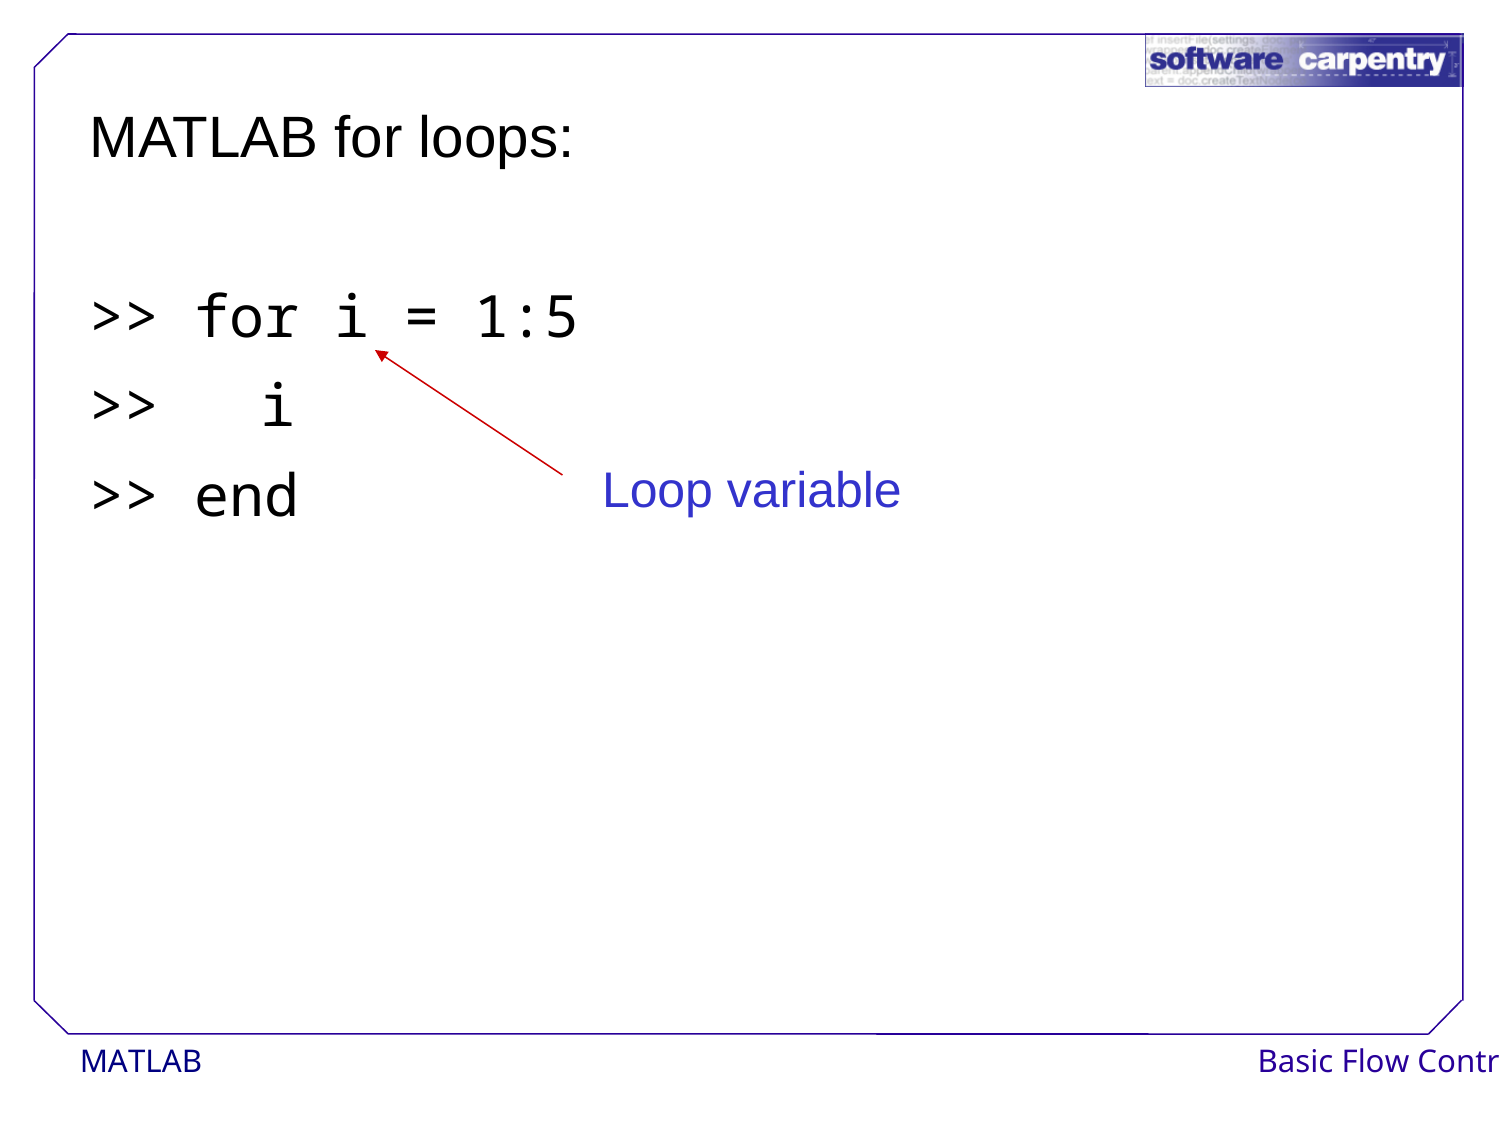

# MATLAB for loops:
>> for i = 1:5
>>	 i
>> end
Loop variable